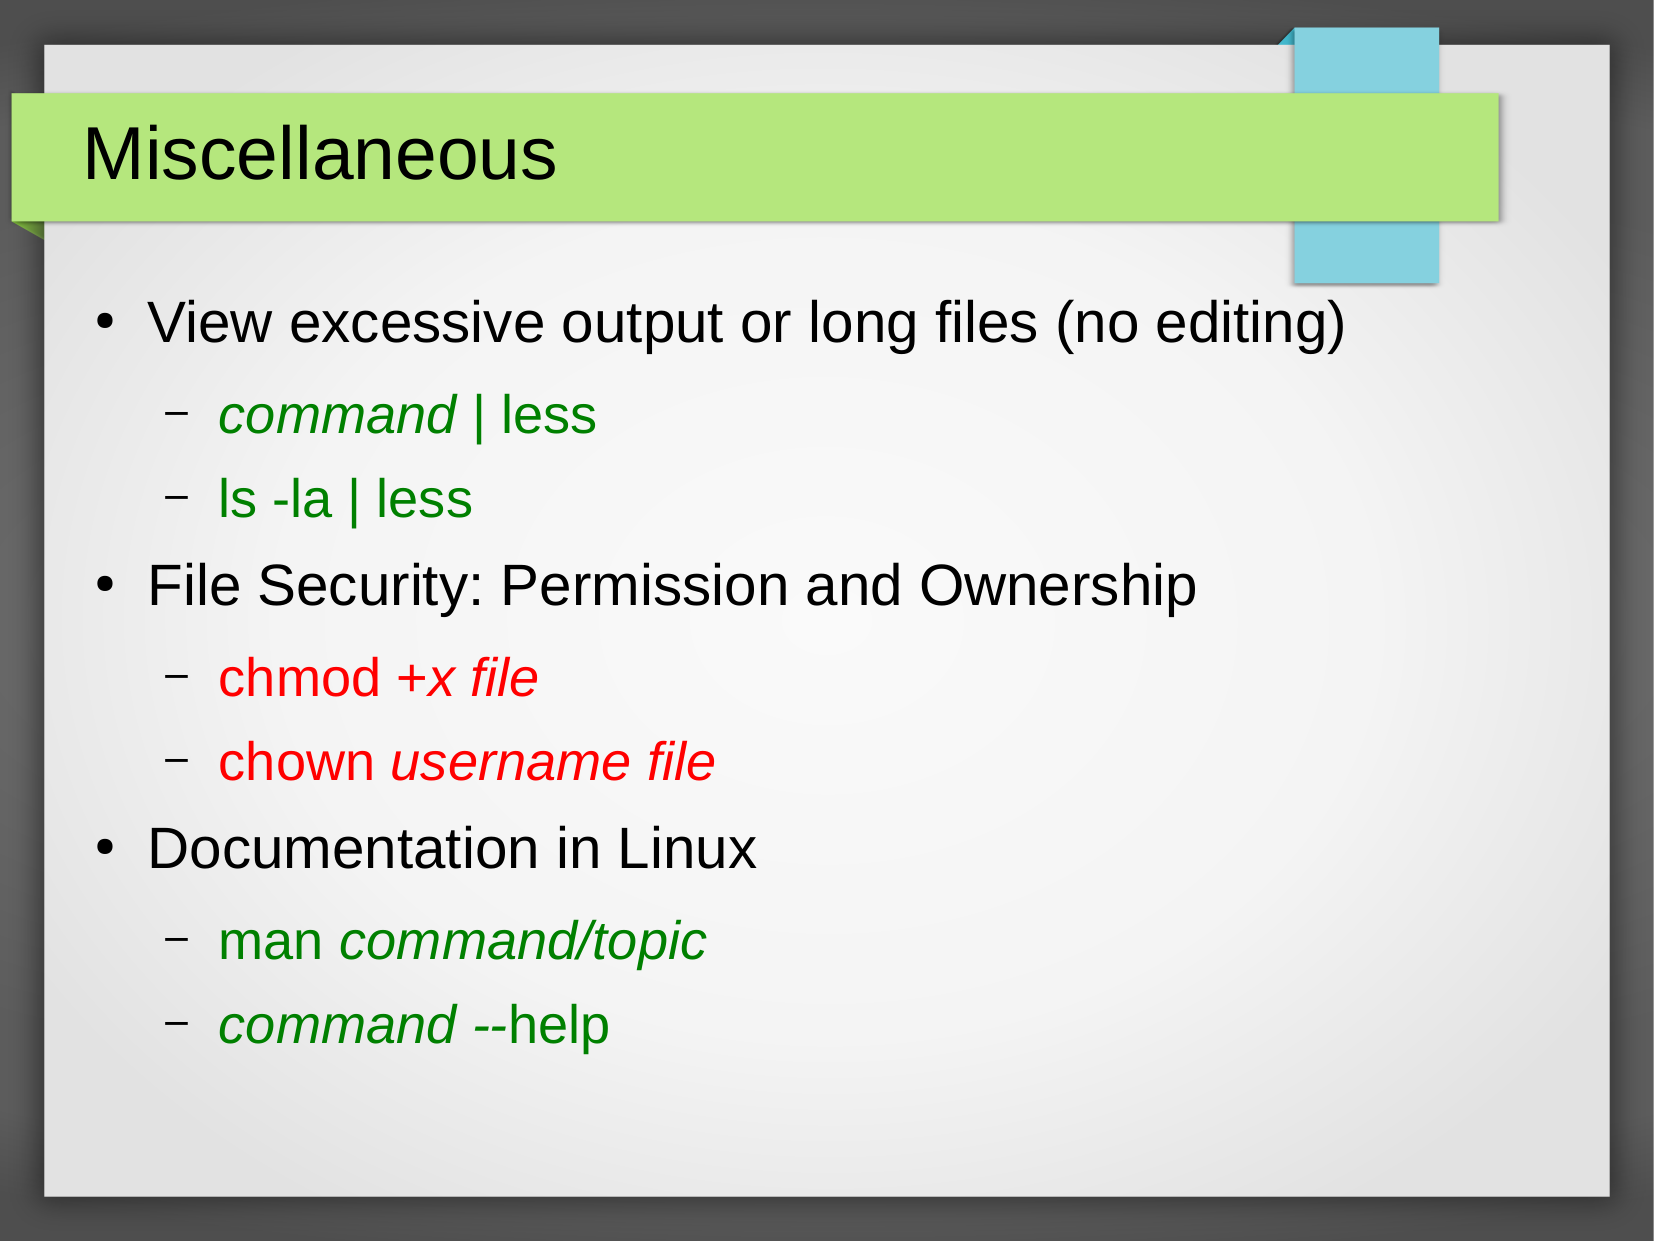

# Miscellaneous
View excessive output or long files (no editing)
command | less
ls -la | less
File Security: Permission and Ownership
chmod +x file
chown username file
Documentation in Linux
man command/topic
command --help